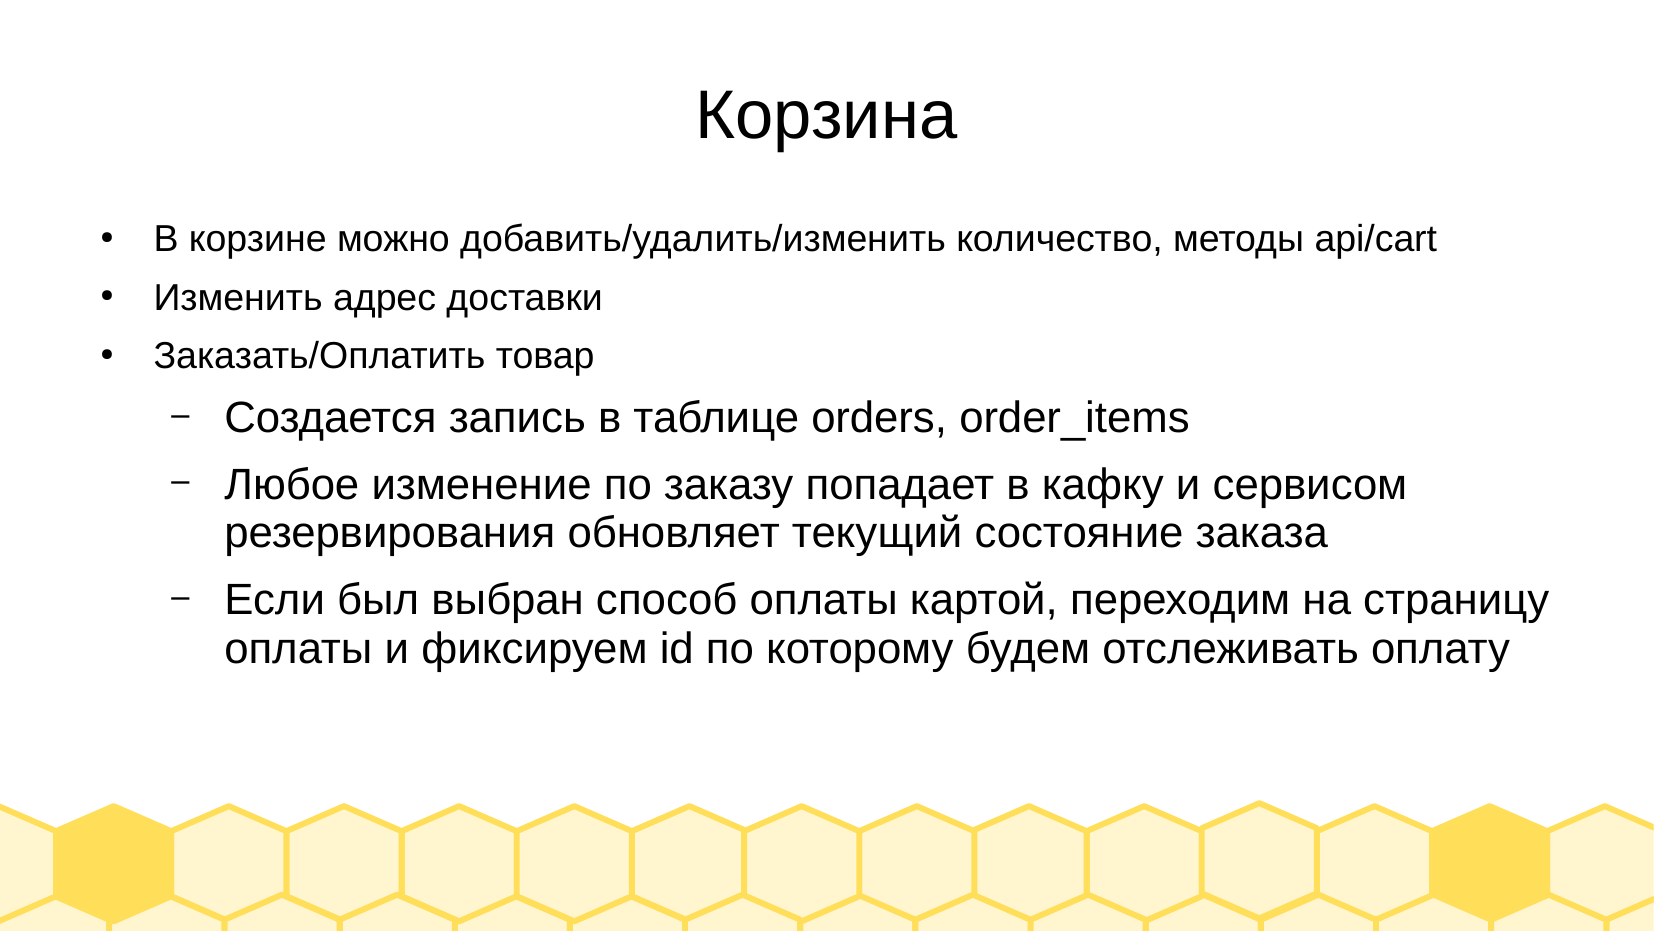

# Корзина
В корзине можно добавить/удалить/изменить количество, методы api/cart
Изменить адрес доставки
Заказать/Оплатить товар
Создается запись в таблице orders, order_items
Любое изменение по заказу попадает в кафку и сервисом резервирования обновляет текущий состояние заказа
Если был выбран способ оплаты картой, переходим на страницу оплаты и фиксируем id по которому будем отслеживать оплату